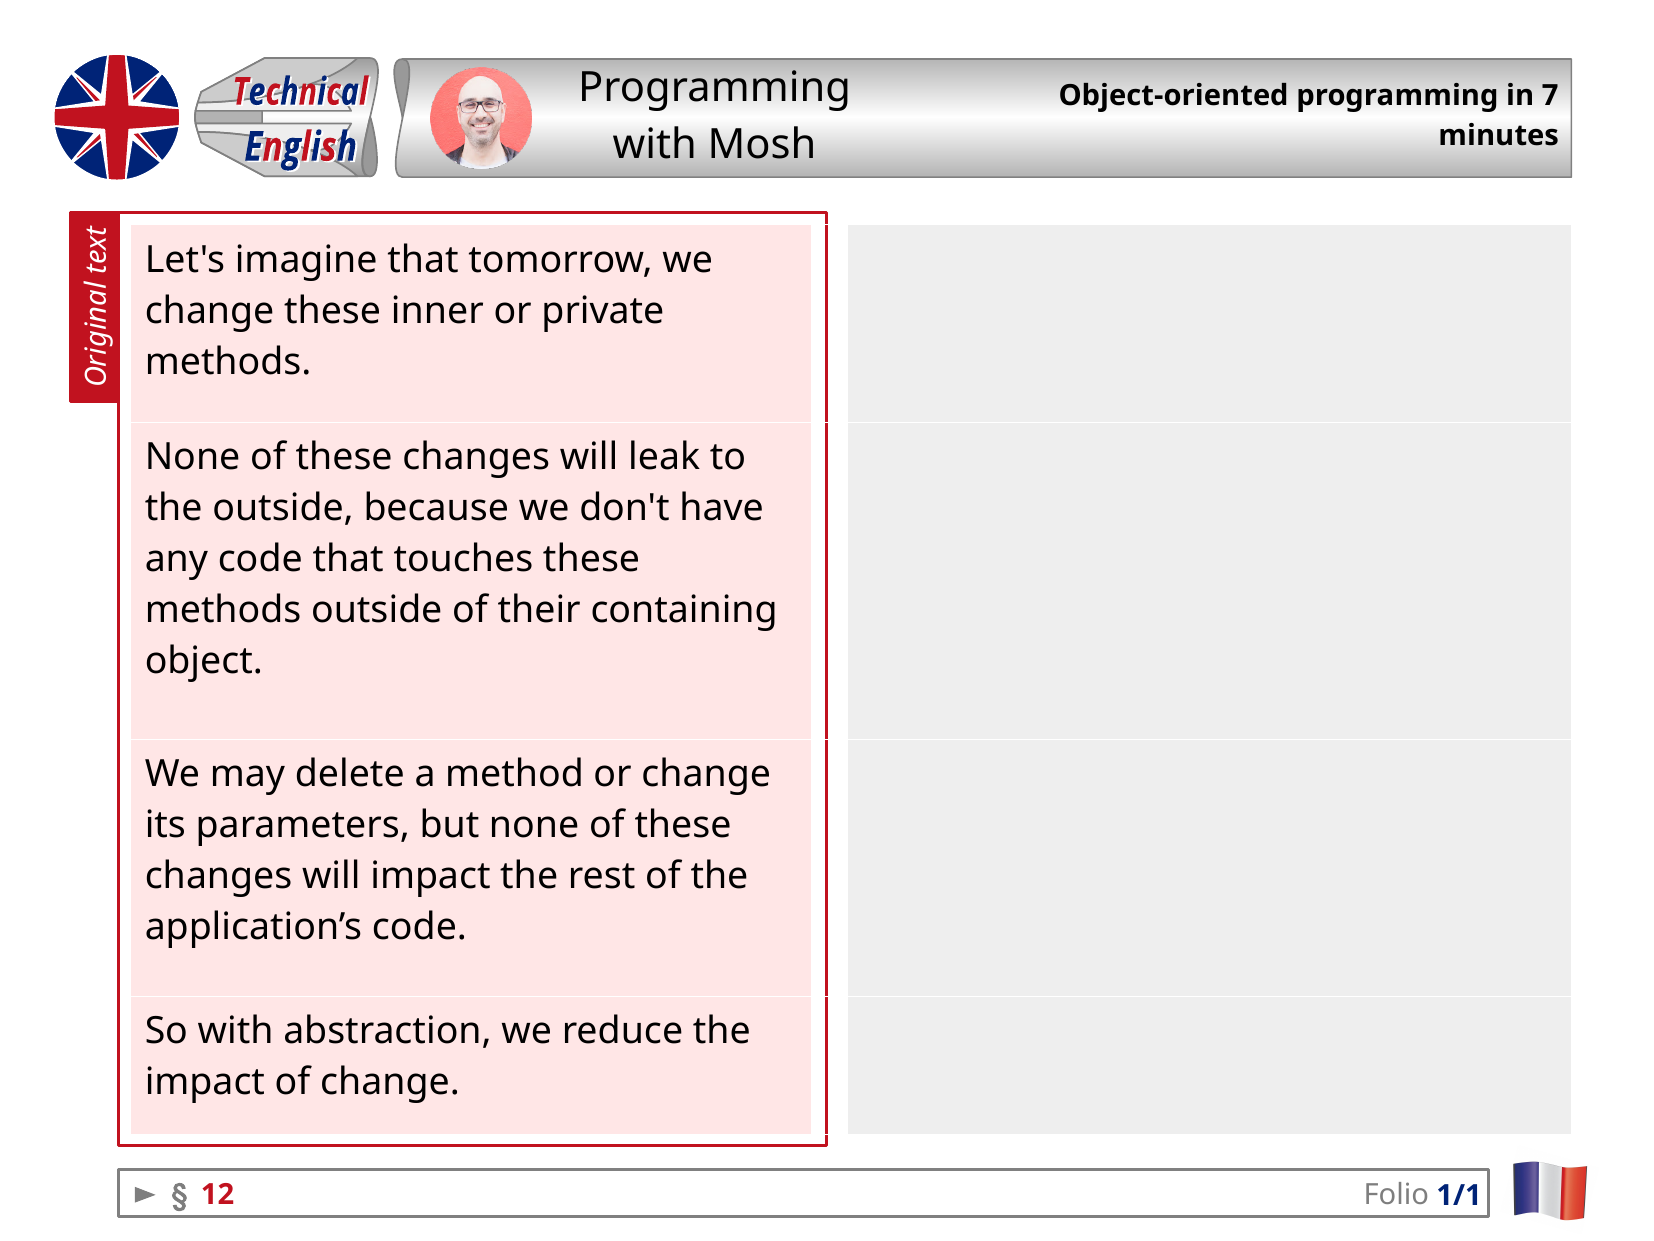

#
| Let's imagine that tomorrow, we change these inner or private methods. | | |
| --- | --- | --- |
| None of these changes will leak to the outside, because we don't have any code that touches these methods outside of their containing object. | | |
| We may delete a method or change its parameters, but none of these changes will impact the rest of the application’s code. | | |
| So with abstraction, we reduce the impact of change. | | |
12
1/1